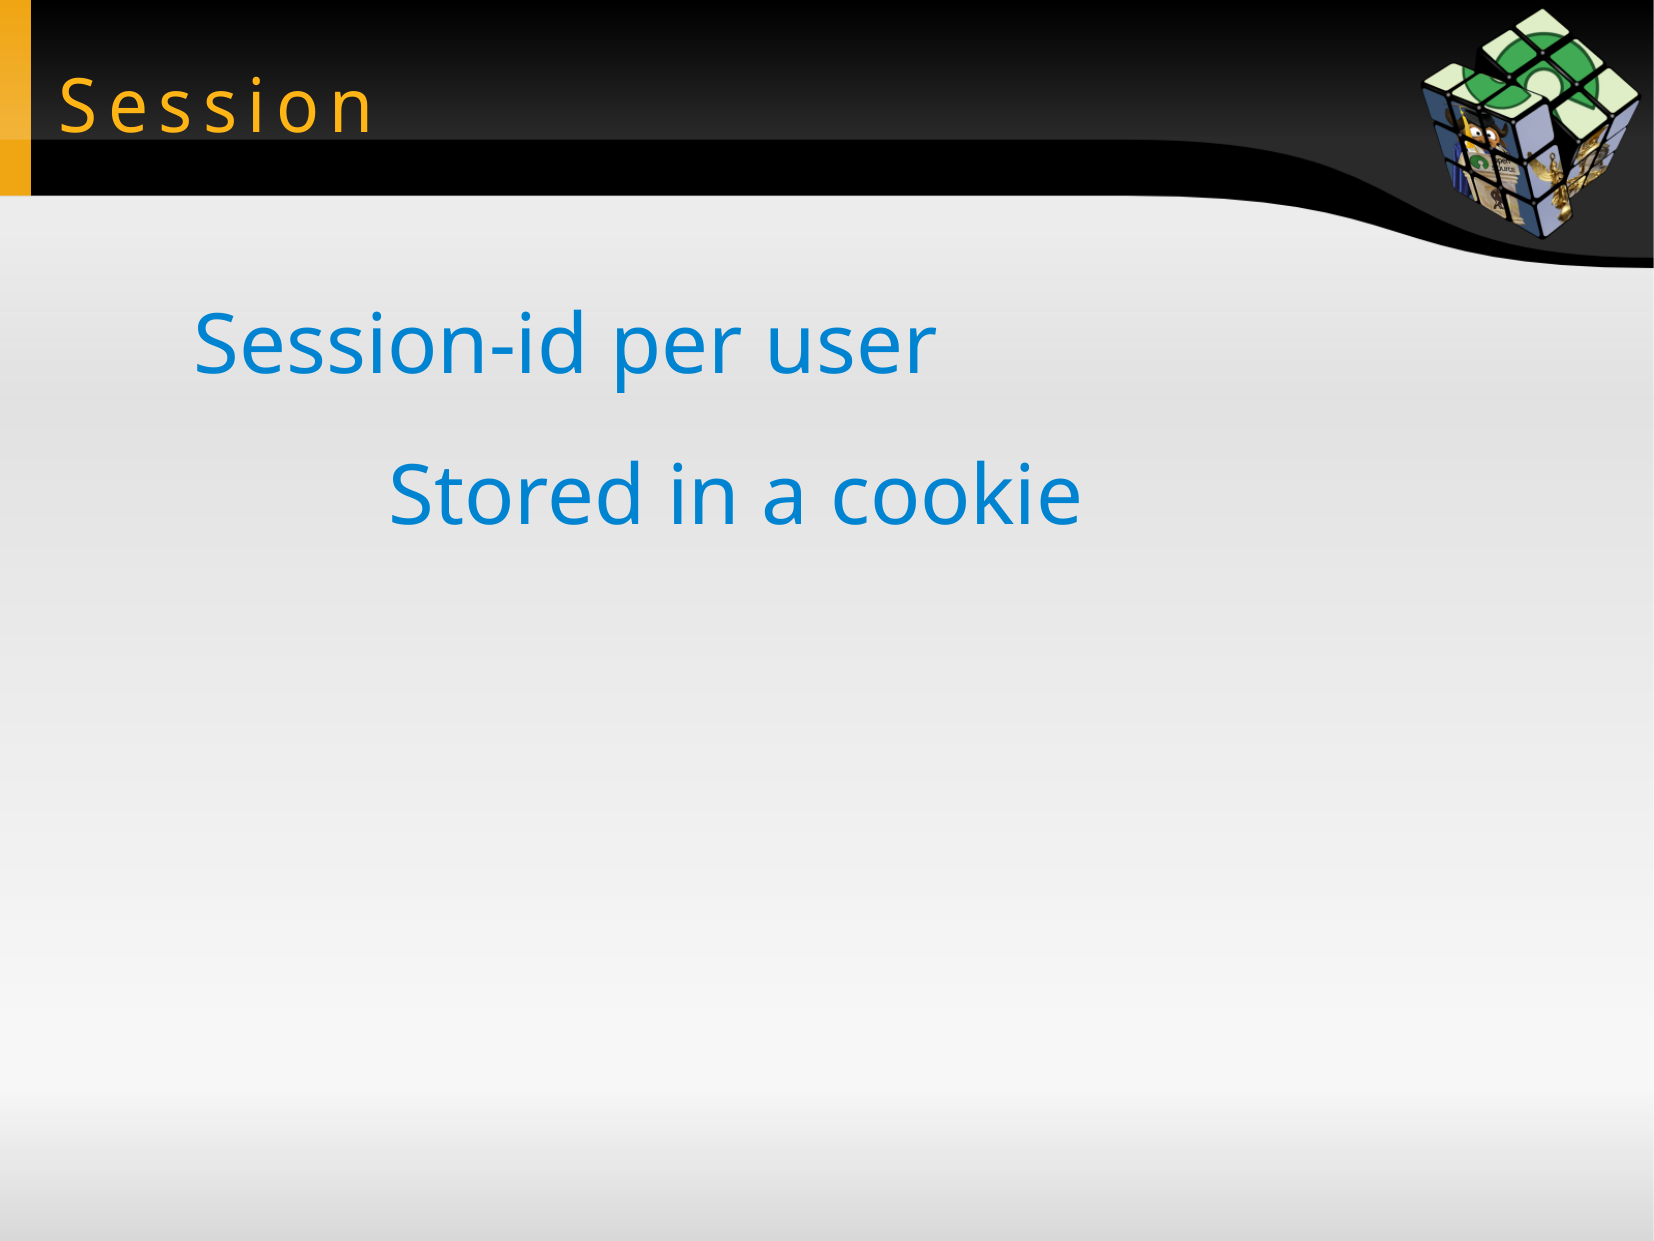

# Session
Session-id per user
Stored in a cookie